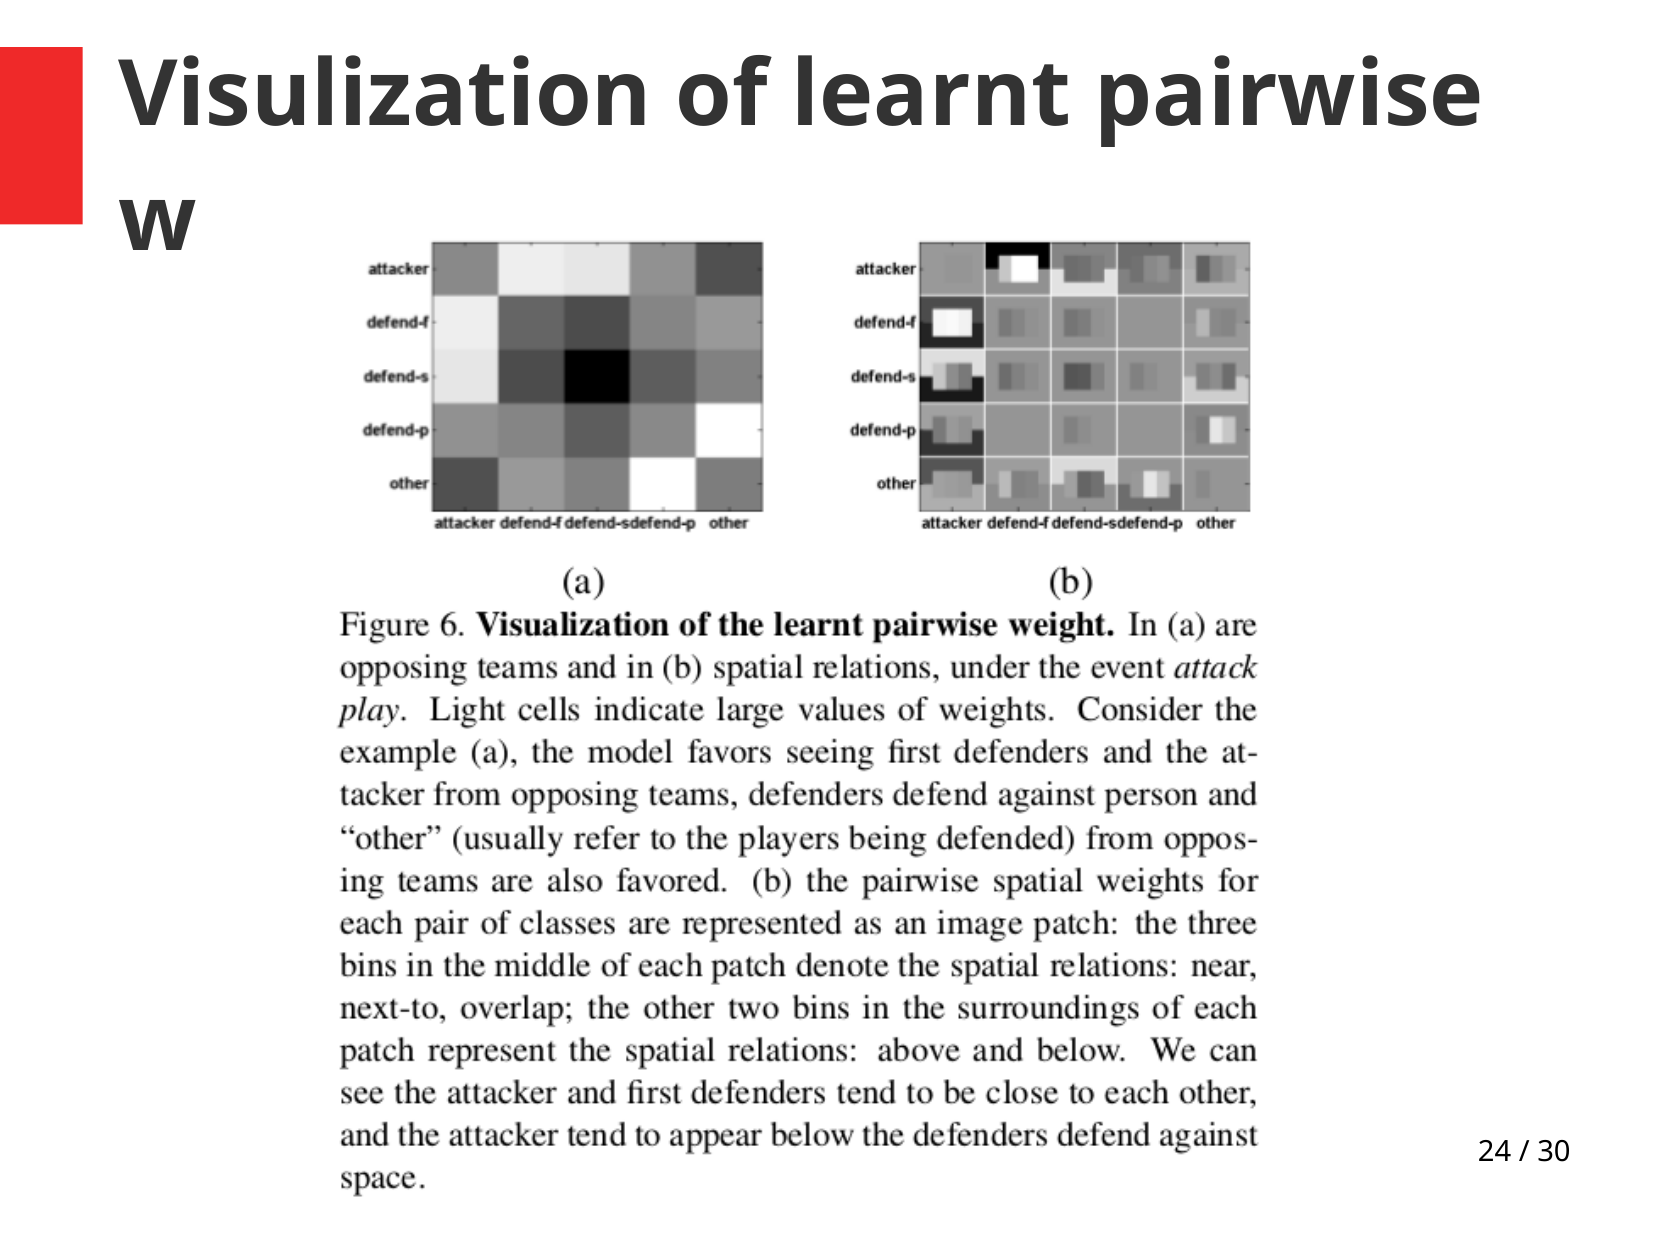

# Visulization of learnt pairwise w
24